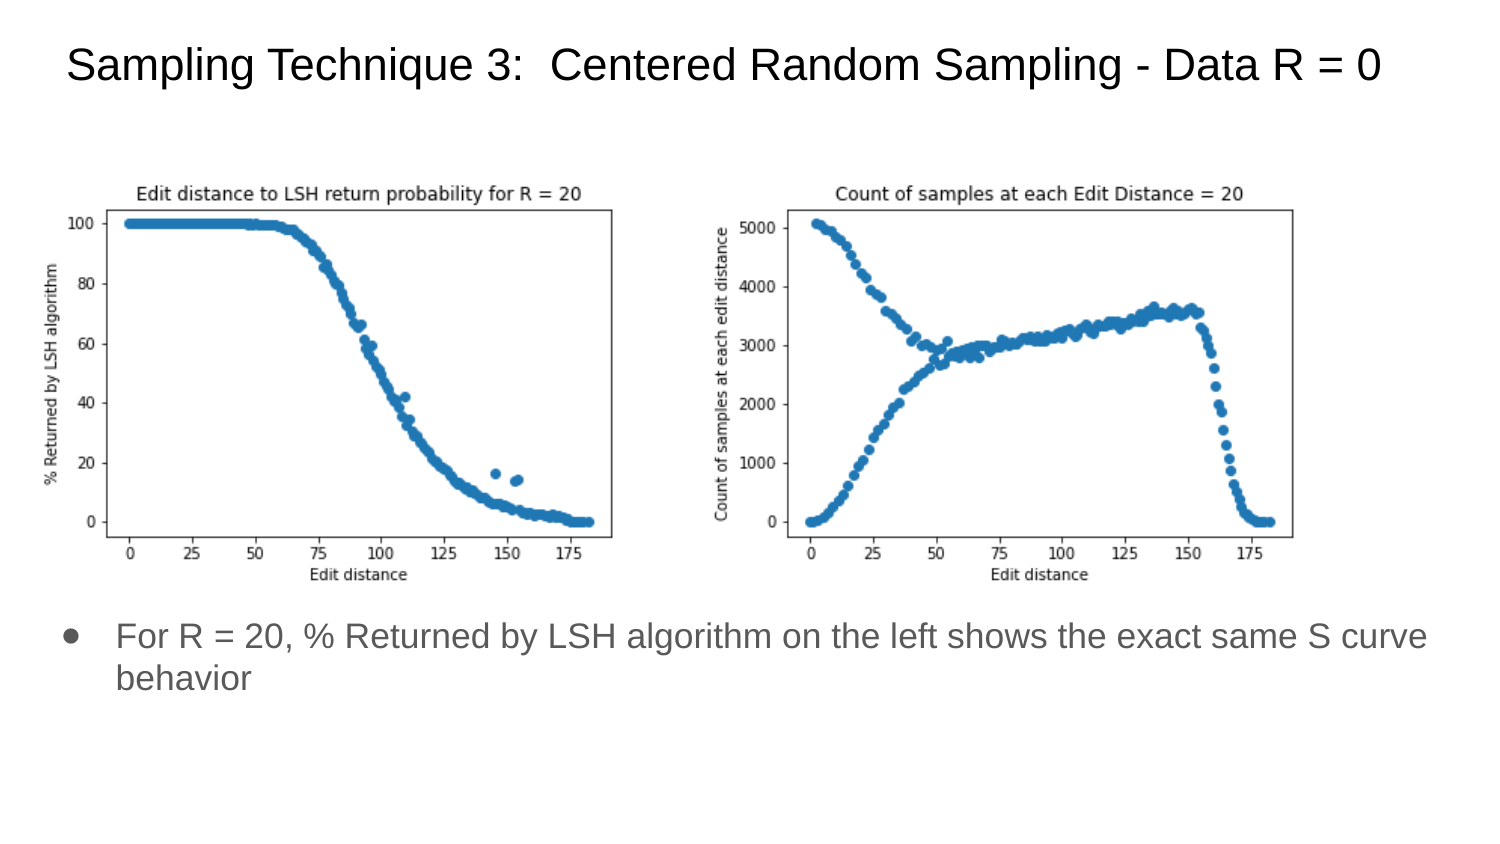

# Sampling Technique 3: Centered Random Sampling - Data R = 0
For R = 20, % Returned by LSH algorithm on the left shows the exact same S curve behavior